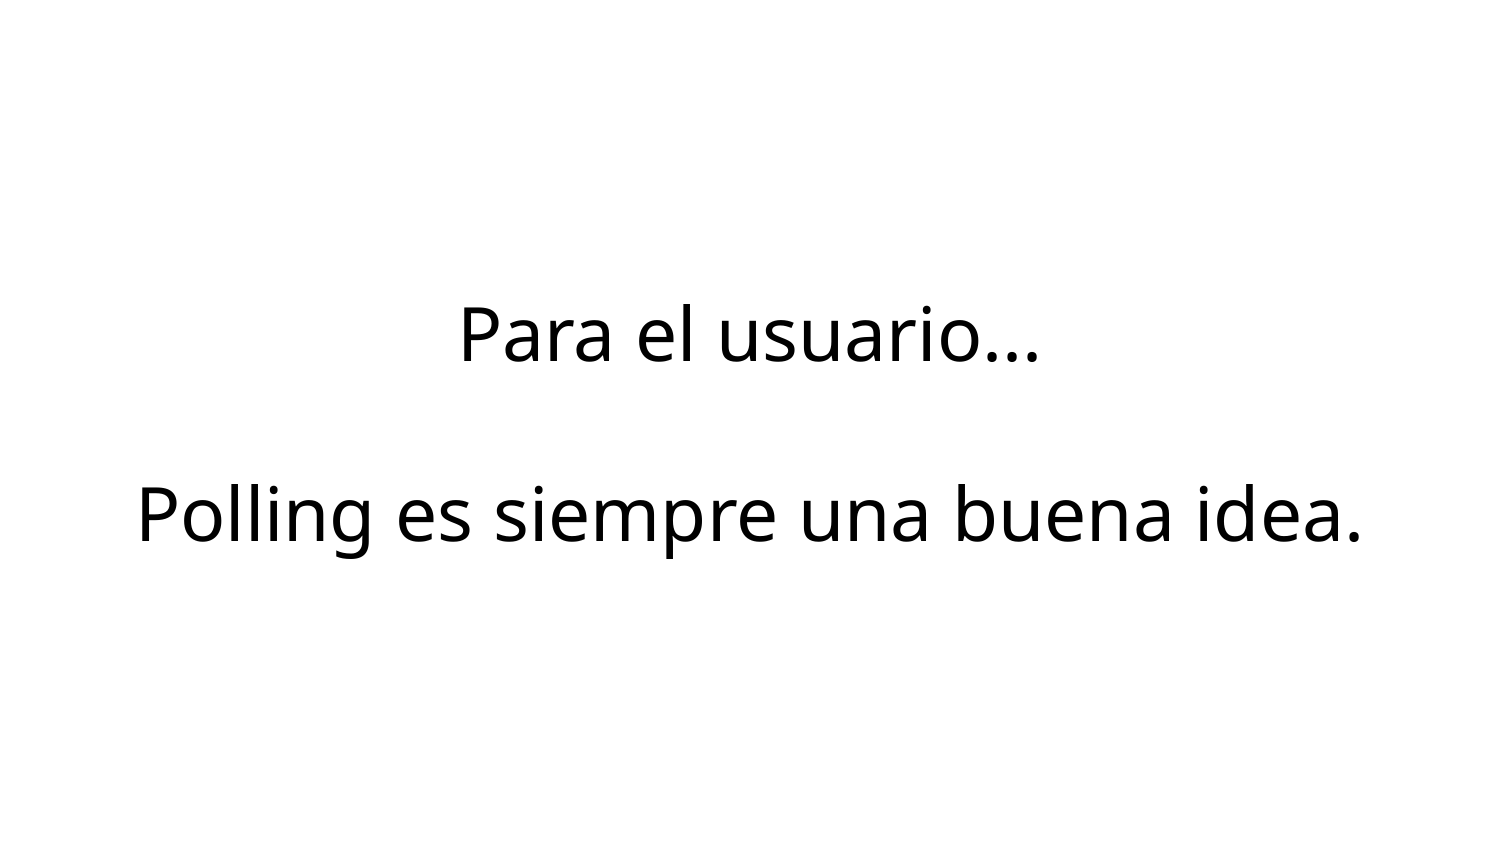

# Para el usuario... Polling es siempre una buena idea.